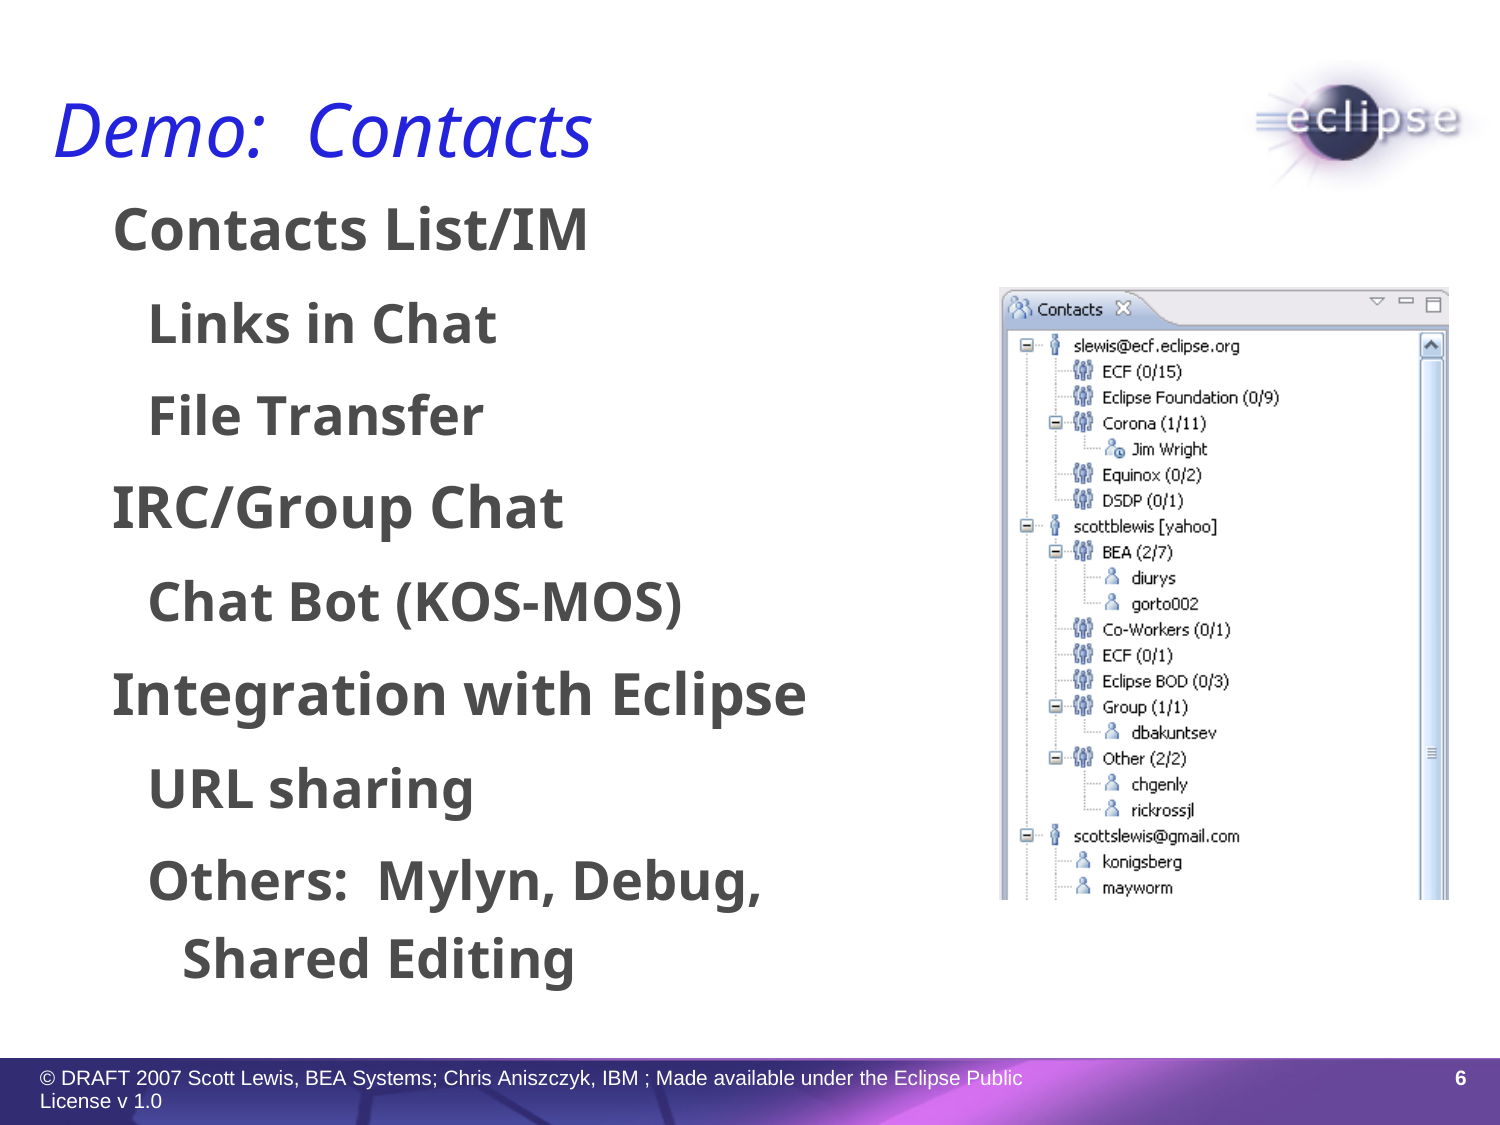

Demo: Contacts
# Contacts List/IM
Links in Chat
File Transfer
IRC/Group Chat
Chat Bot (KOS-MOS)
Integration with Eclipse
URL sharing
Others: Mylyn, Debug, Shared Editing
6